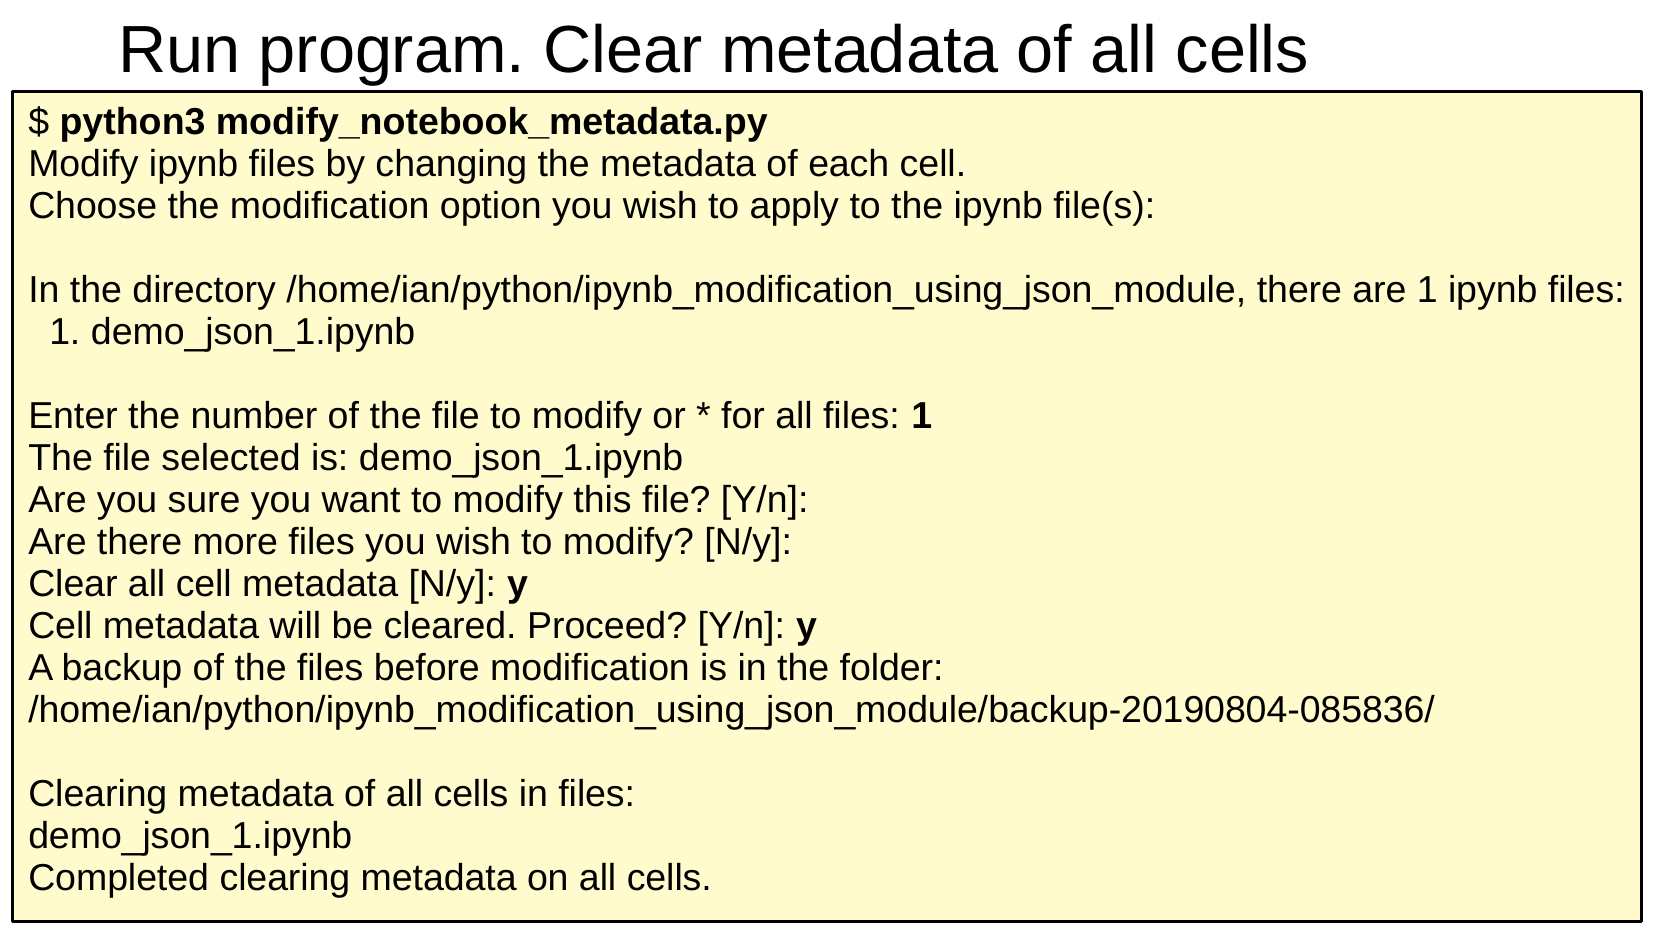

Run program. Clear metadata of all cells
$ python3 modify_notebook_metadata.py
Modify ipynb files by changing the metadata of each cell.
Choose the modification option you wish to apply to the ipynb file(s):
In the directory /home/ian/python/ipynb_modification_using_json_module, there are 1 ipynb files:
 1. demo_json_1.ipynb
Enter the number of the file to modify or * for all files: 1
The file selected is: demo_json_1.ipynb
Are you sure you want to modify this file? [Y/n]:
Are there more files you wish to modify? [N/y]:
Clear all cell metadata [N/y]: y
Cell metadata will be cleared. Proceed? [Y/n]: y
A backup of the files before modification is in the folder:
/home/ian/python/ipynb_modification_using_json_module/backup-20190804-085836/
Clearing metadata of all cells in files:
demo_json_1.ipynb
Completed clearing metadata on all cells.